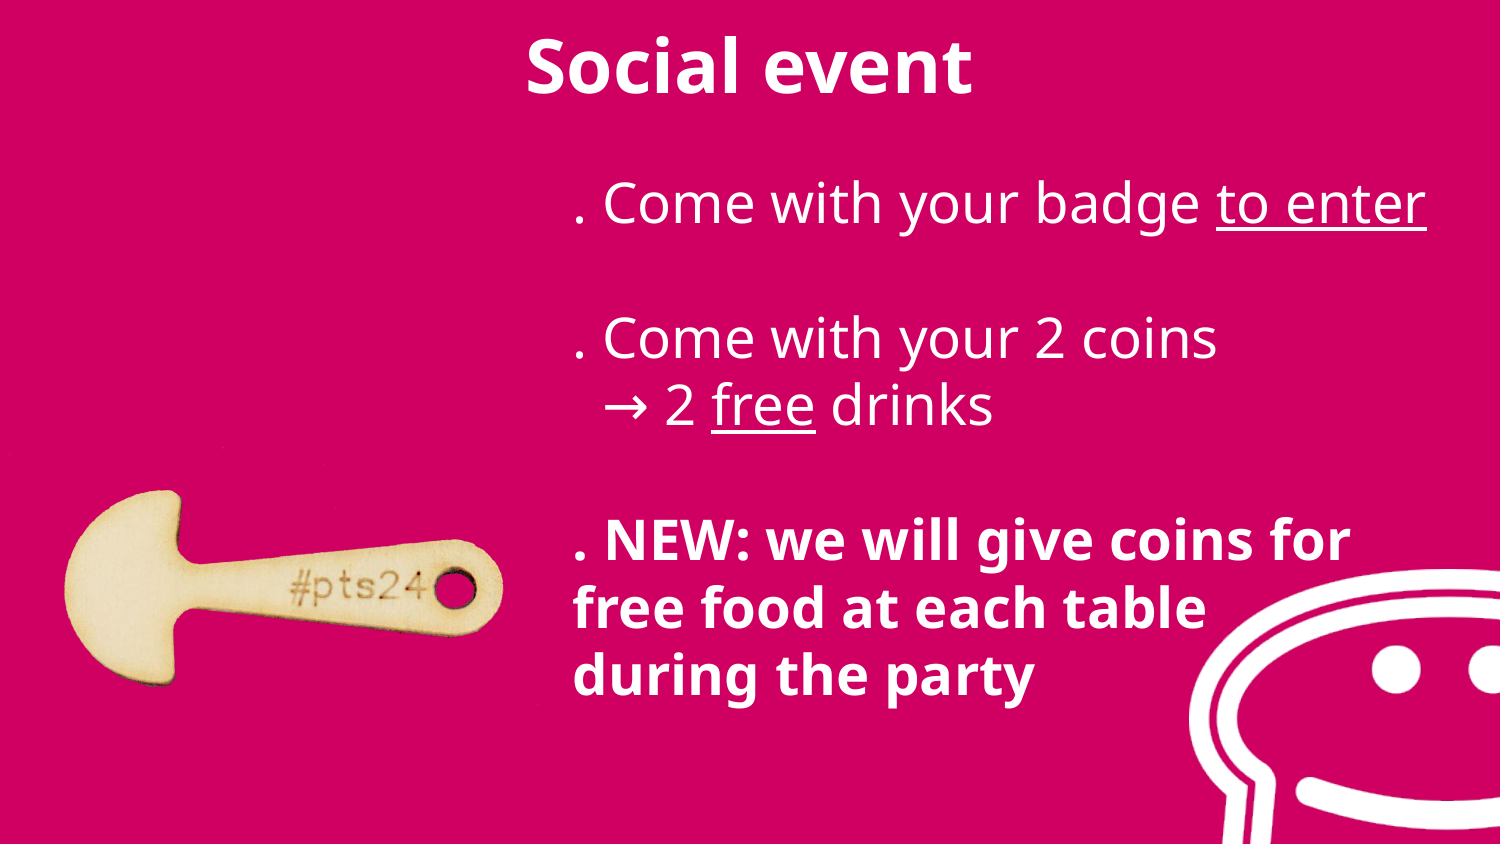

Social event
. Come with your badge to enter
. Come with your 2 coins
 → 2 free drinks
. NEW: we will give coins for free food at each table
during the party